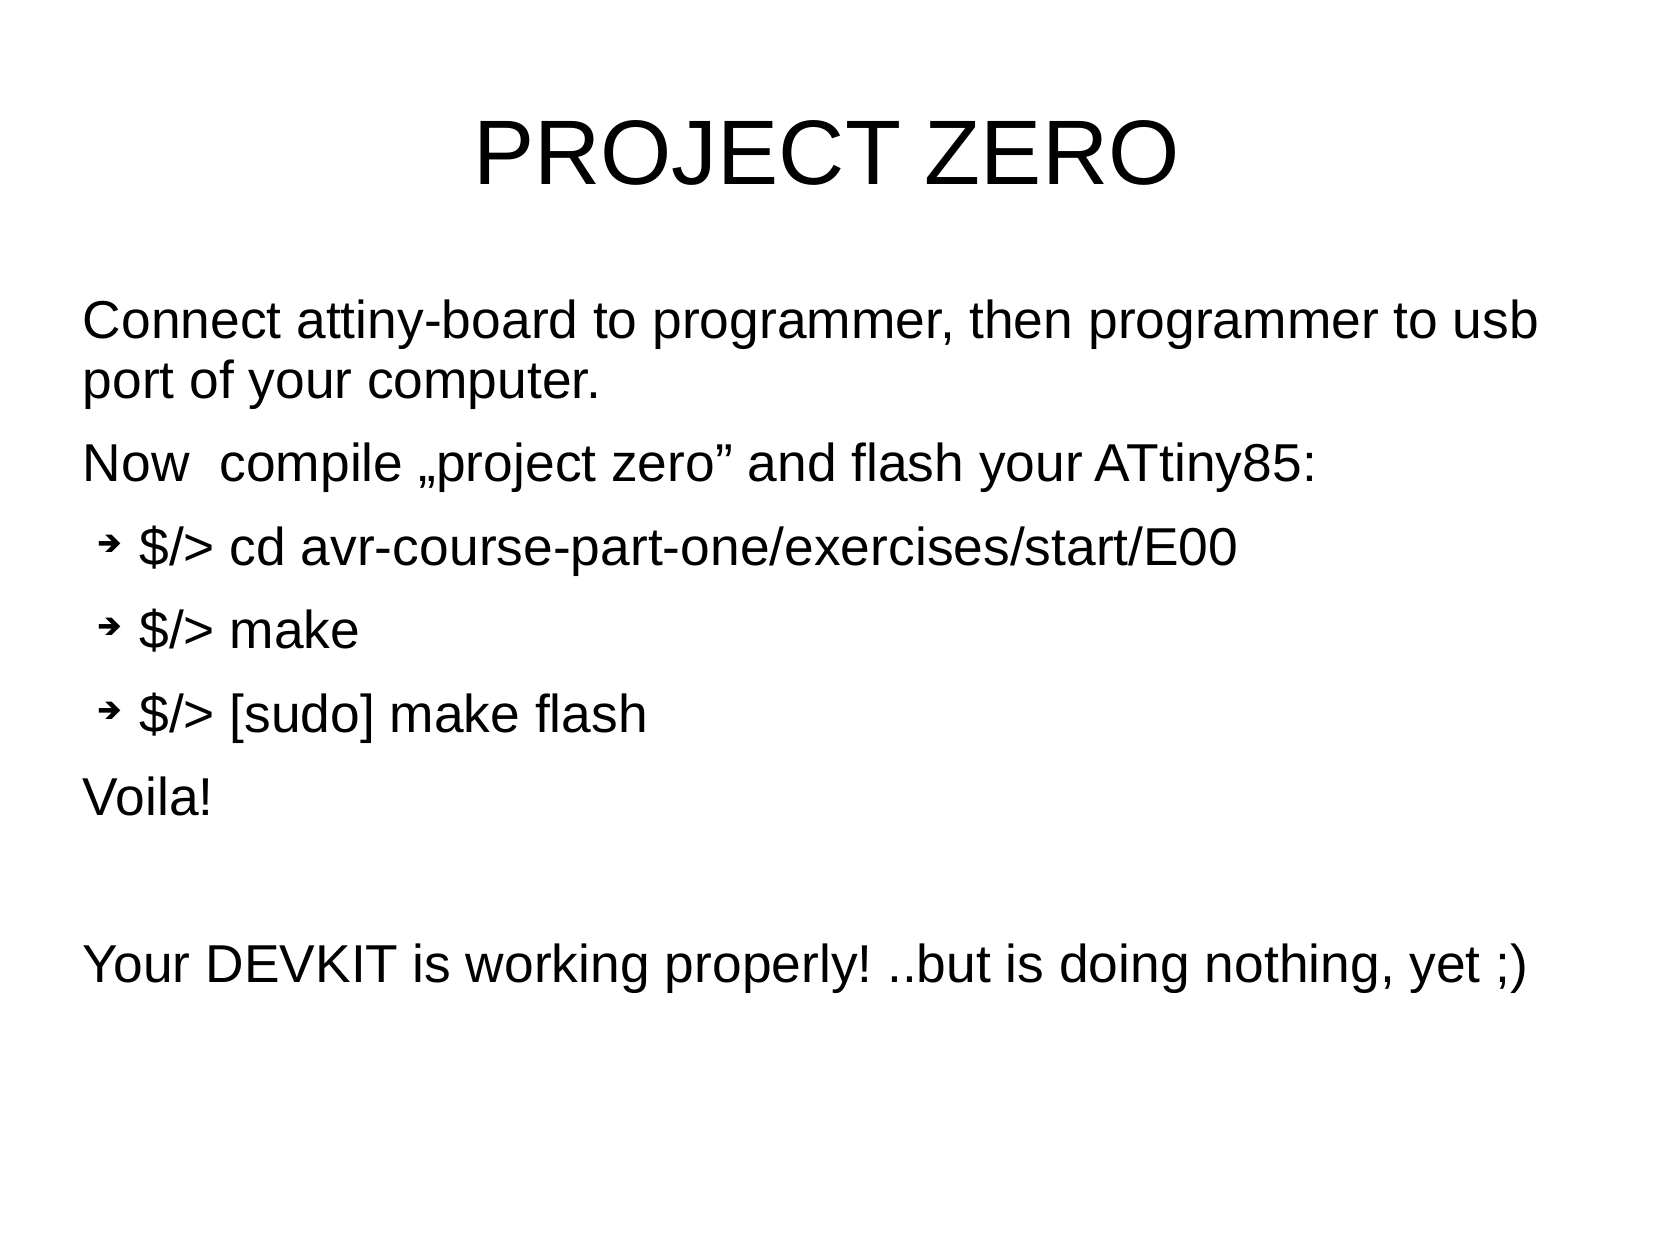

# PROJECT ZERO
Connect attiny-board to programmer, then programmer to usb port of your computer.
Now compile „project zero” and flash your ATtiny85:
$/> cd avr-course-part-one/exercises/start/E00
$/> make
$/> [sudo] make flash
Voila!
Your DEVKIT is working properly! ..but is doing nothing, yet ;)